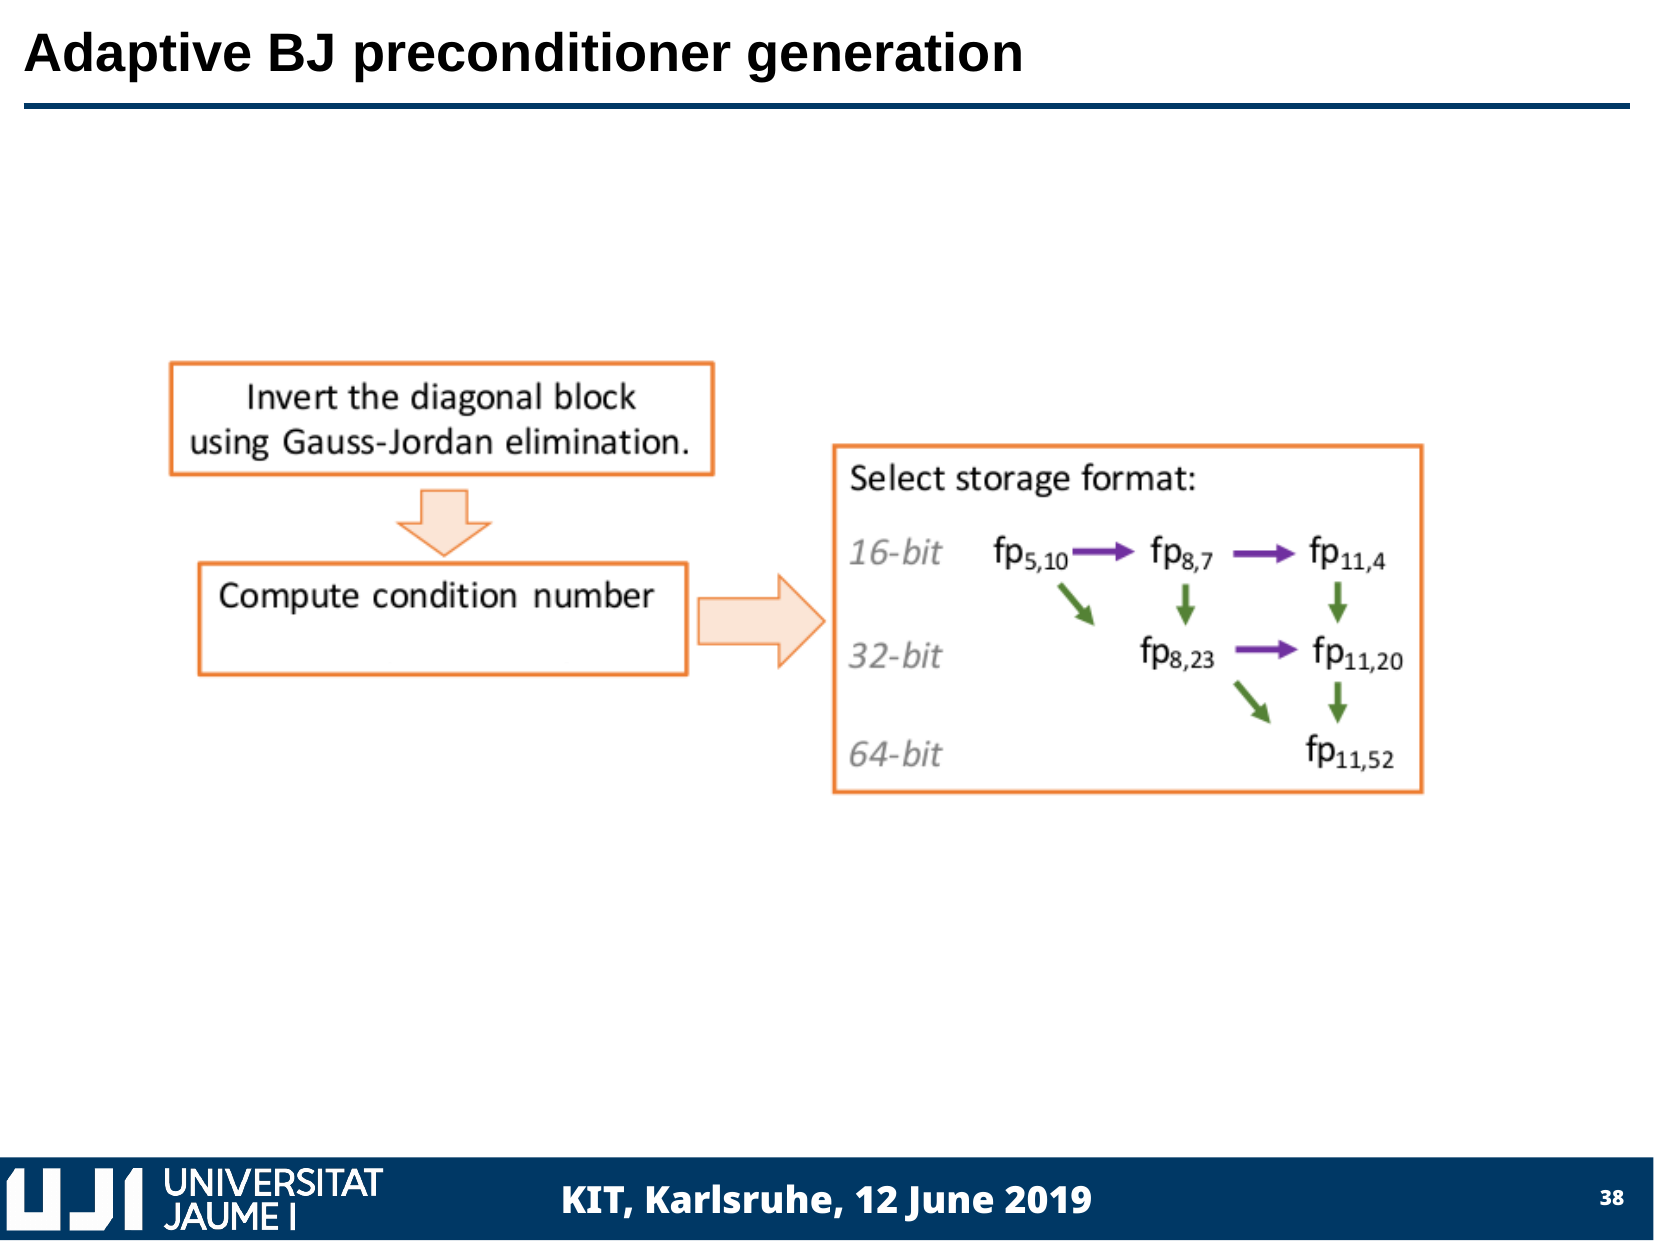

# Adaptive BJ preconditioner generation
KIT, Karlsruhe, 12 June 2019
38